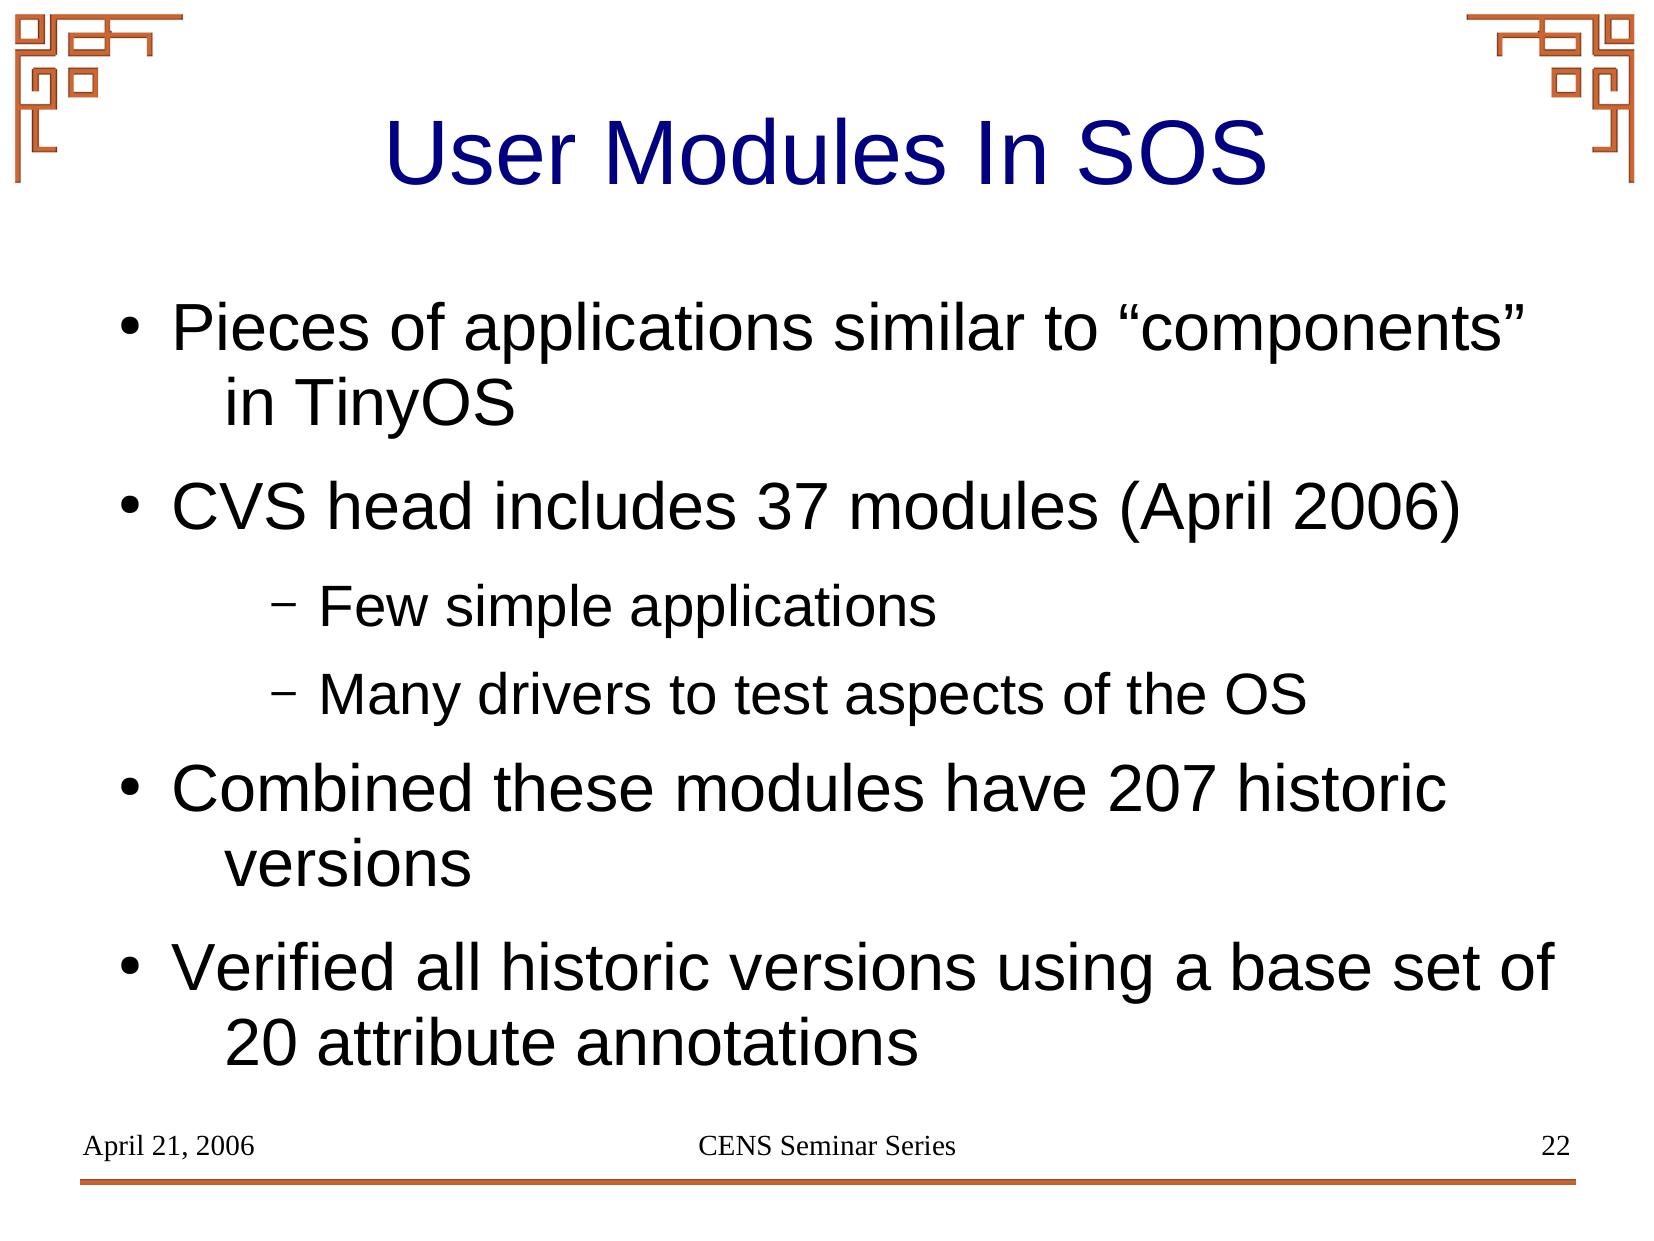

# User Modules In SOS
Pieces of applications similar to “components” in TinyOS
CVS head includes 37 modules (April 2006)
Few simple applications
Many drivers to test aspects of the OS
Combined these modules have 207 historic versions
Verified all historic versions using a base set of 20 attribute annotations
April 21, 2006
CENS Seminar Series
22